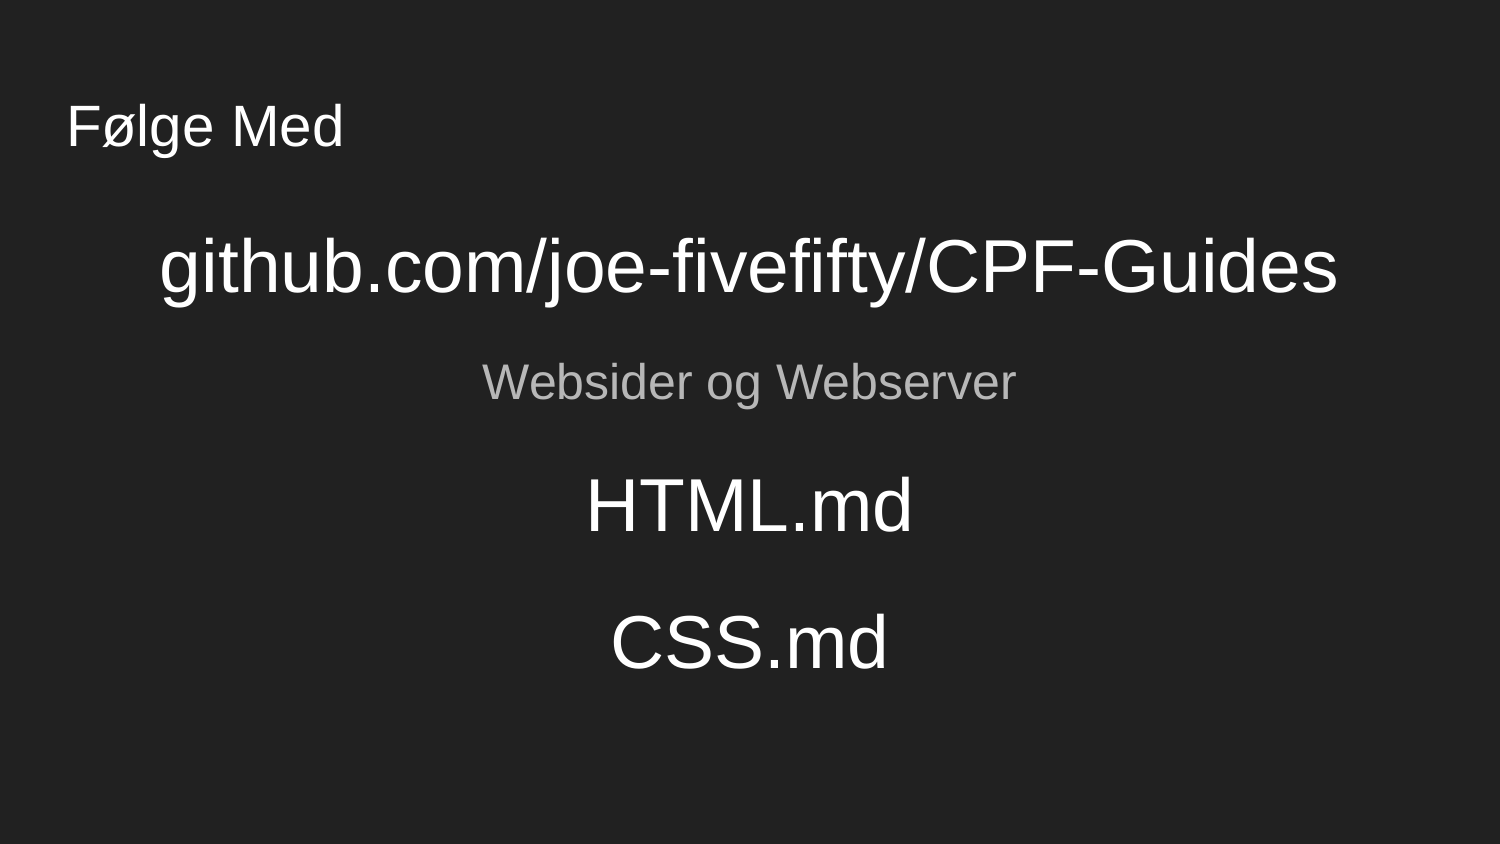

# Følge Med
github.com/joe-fivefifty/CPF-Guides
Websider og Webserver
HTML.md
CSS.md